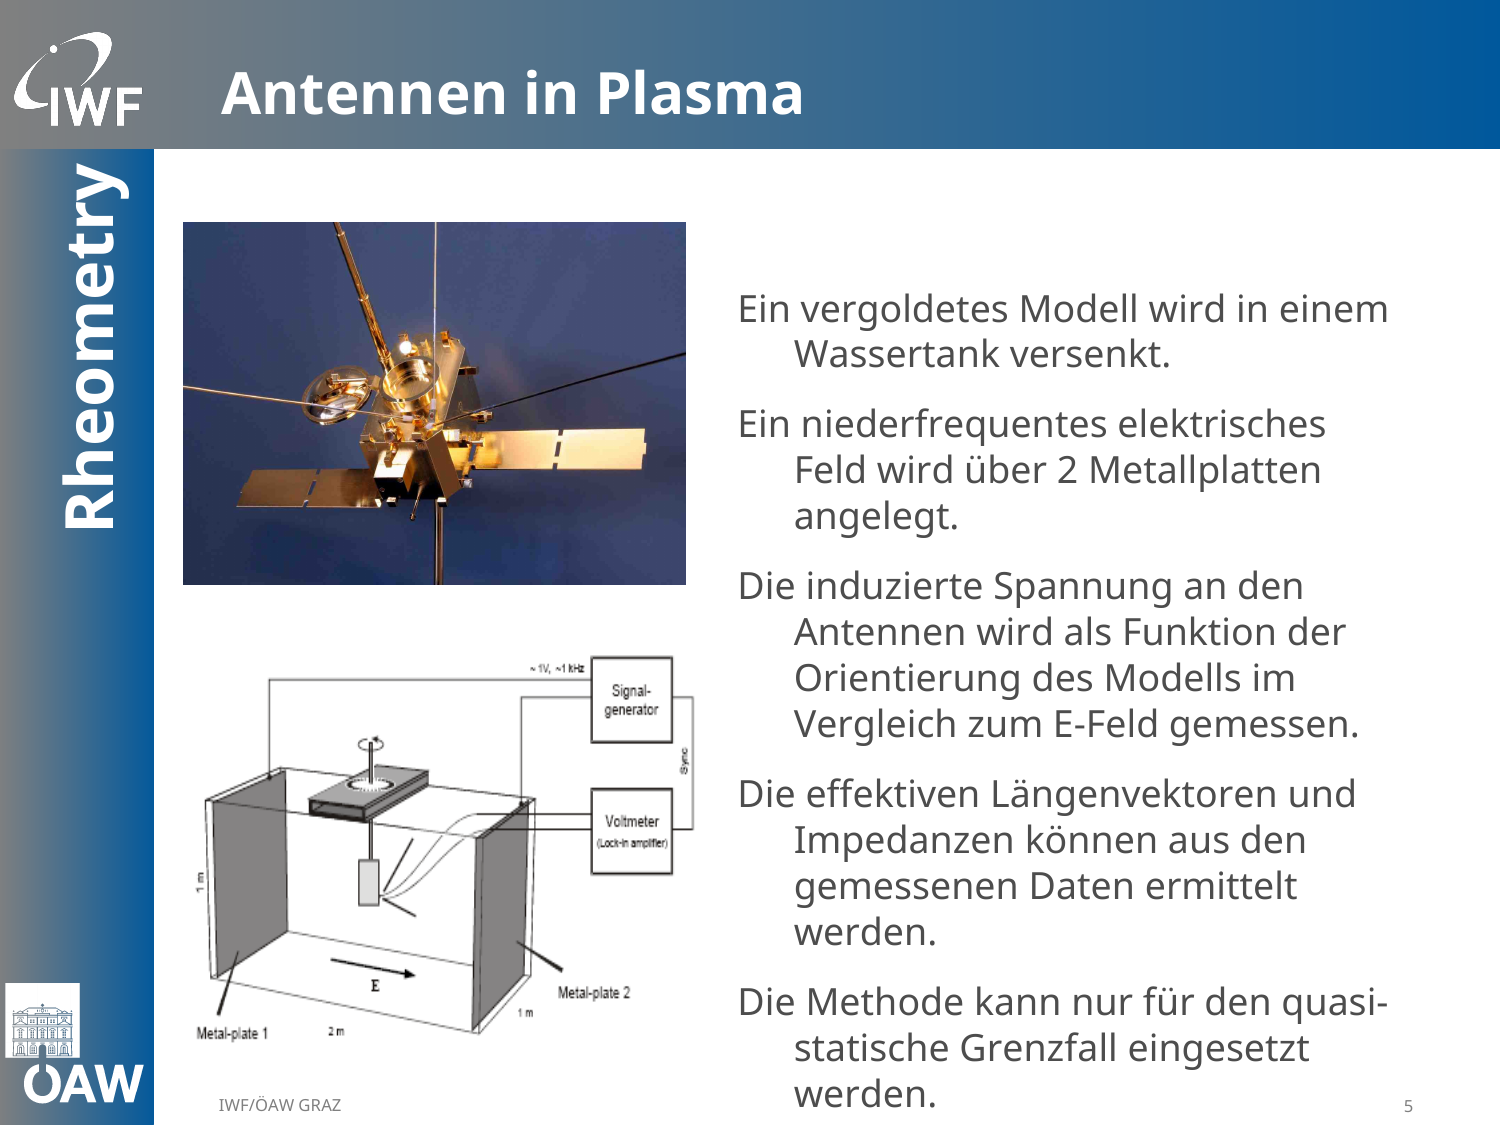

# Antennen in Plasma
Ein vergoldetes Modell wird in einem Wassertank versenkt.
Ein niederfrequentes elektrisches Feld wird über 2 Metallplatten angelegt.
Die induzierte Spannung an den Antennen wird als Funktion der Orientierung des Modells im Vergleich zum E-Feld gemessen.
Die effektiven Längenvektoren und Impedanzen können aus den gemessenen Daten ermittelt werden.
Die Methode kann nur für den quasi-statische Grenzfall eingesetzt werden.
Rheometry
IWF/ÖAW GRAZ
5